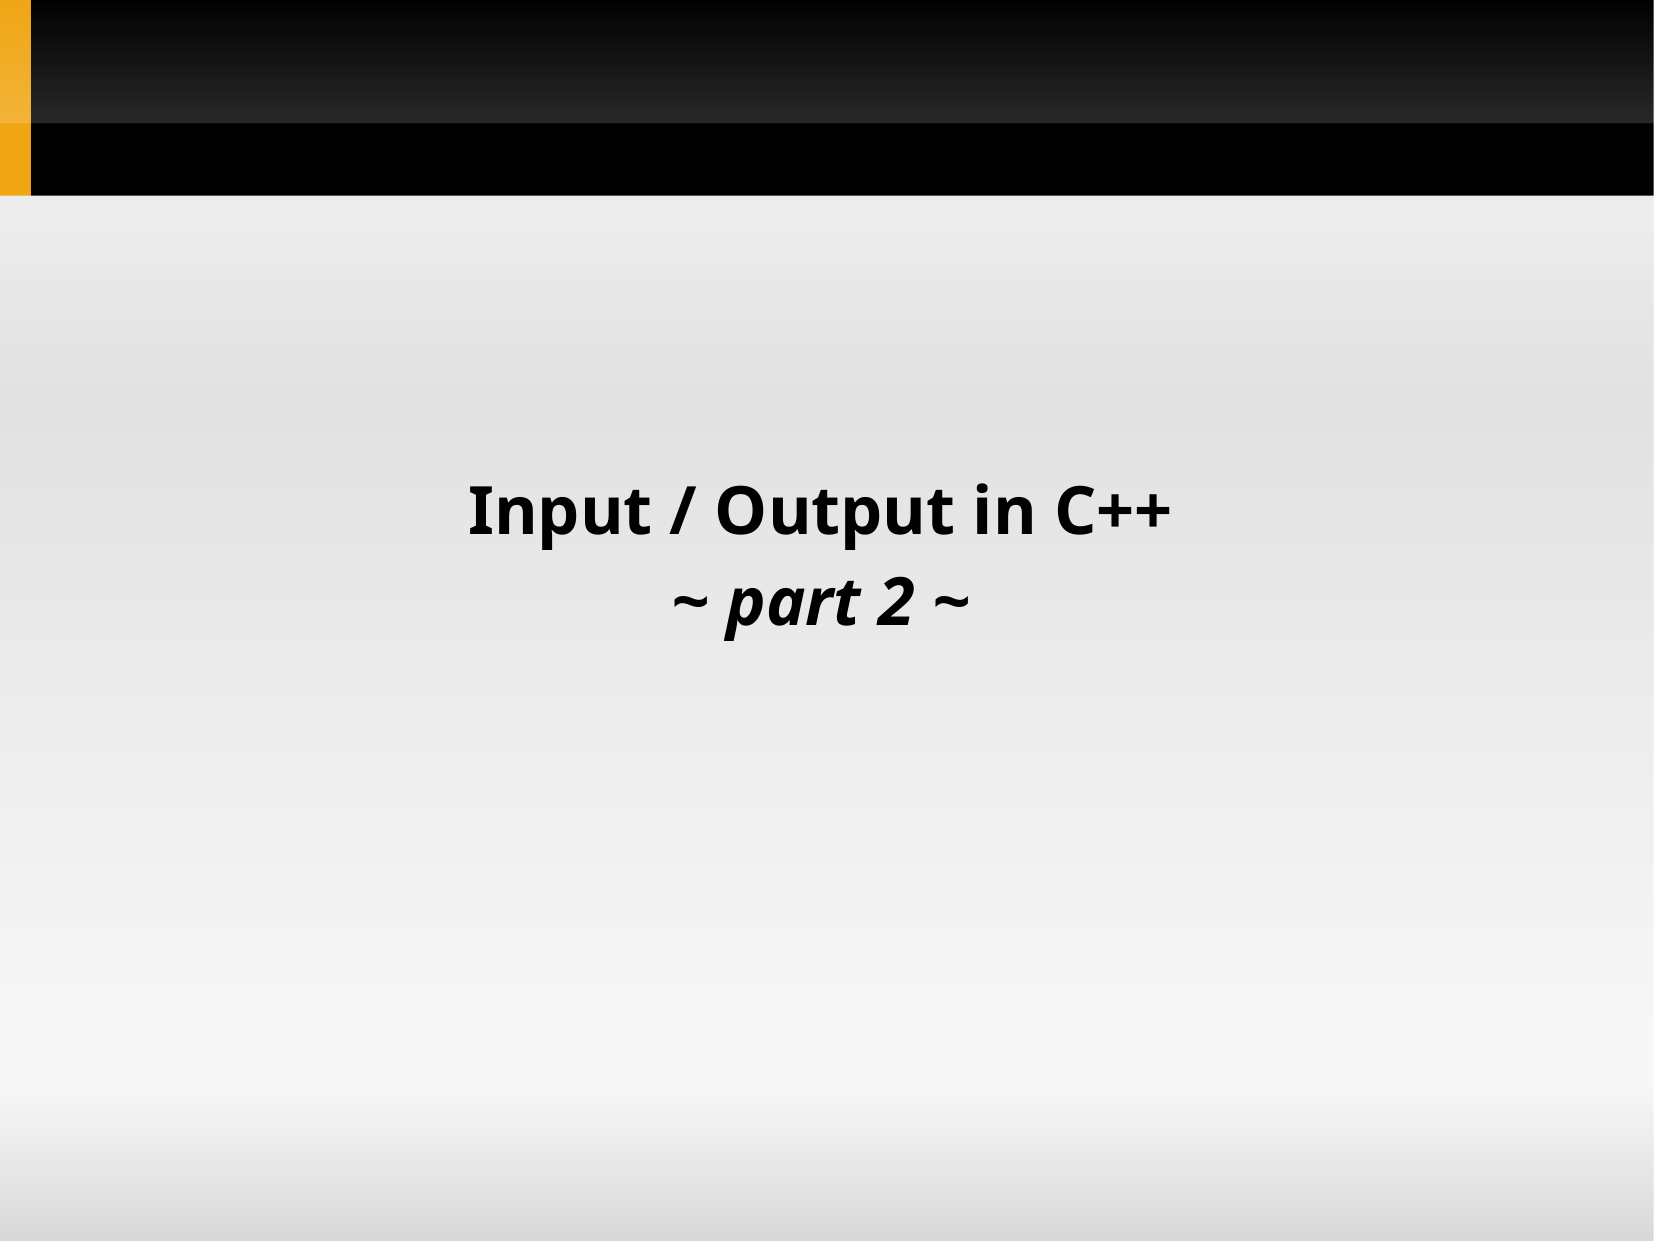

# Input / Output in C++
~ part 2 ~